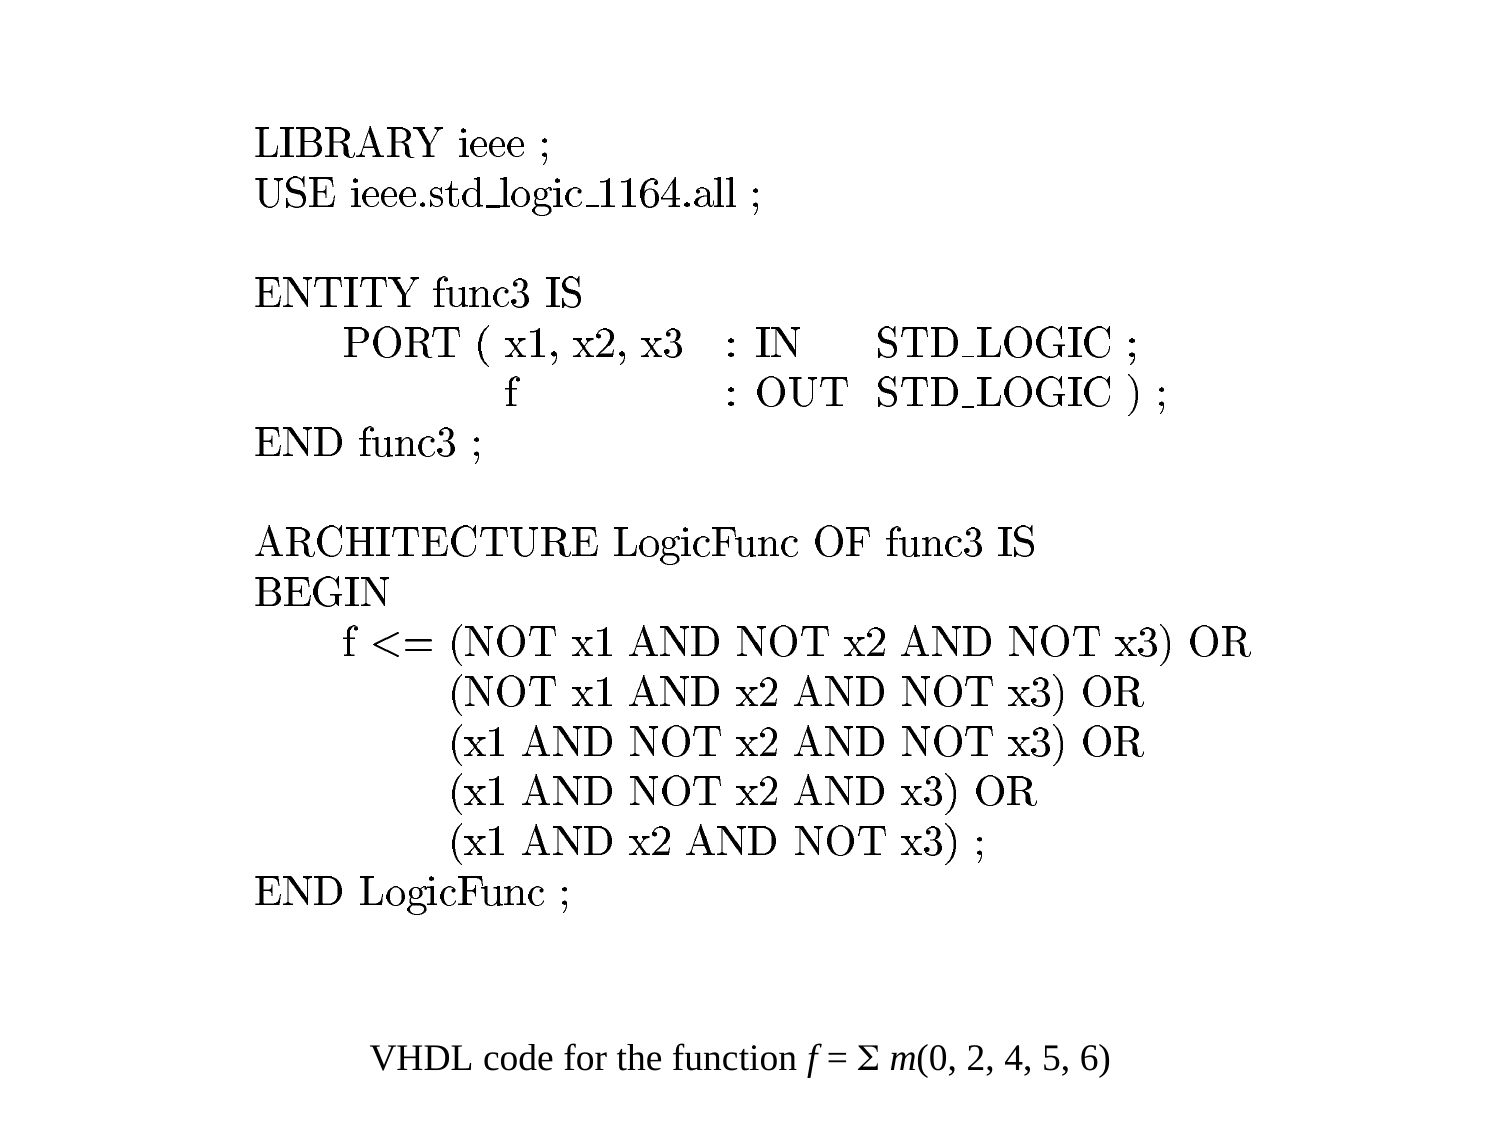

VHDL code for the function f =  m(0, 2, 4, 5, 6)